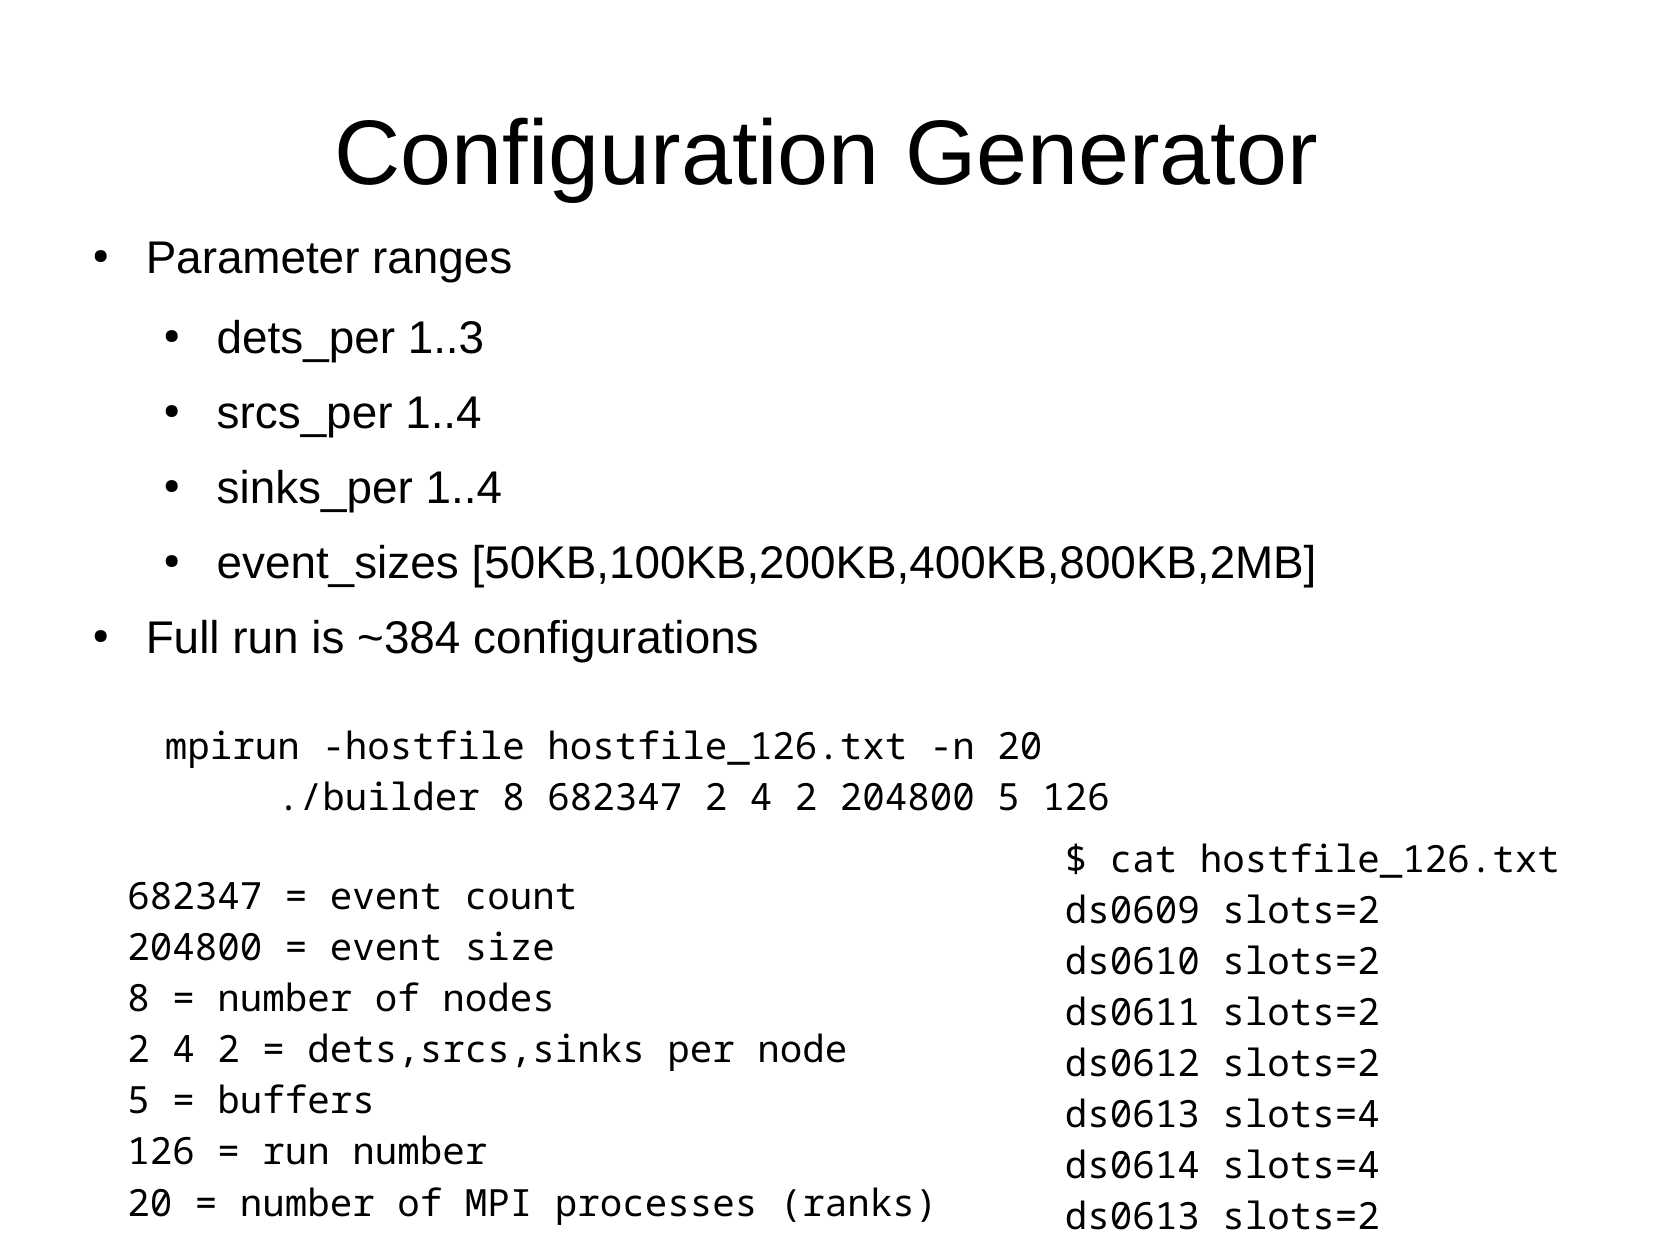

# Configuration Generator
Parameter ranges
dets_per 1..3
srcs_per 1..4
sinks_per 1..4
event_sizes [50KB,100KB,200KB,400KB,800KB,2MB]
Full run is ~384 configurations
mpirun -hostfile hostfile_126.txt -n 20
 ./builder 8 682347 2 4 2 204800 5 126
$ cat hostfile_126.txt
ds0609 slots=2
ds0610 slots=2
ds0611 slots=2
ds0612 slots=2
ds0613 slots=4
ds0614 slots=4
ds0613 slots=2
ds0614 slots=2
682347 = event count
204800 = event size
8 = number of nodes
2 4 2 = dets,srcs,sinks per node
5 = buffers
126 = run number
20 = number of MPI processes (ranks)